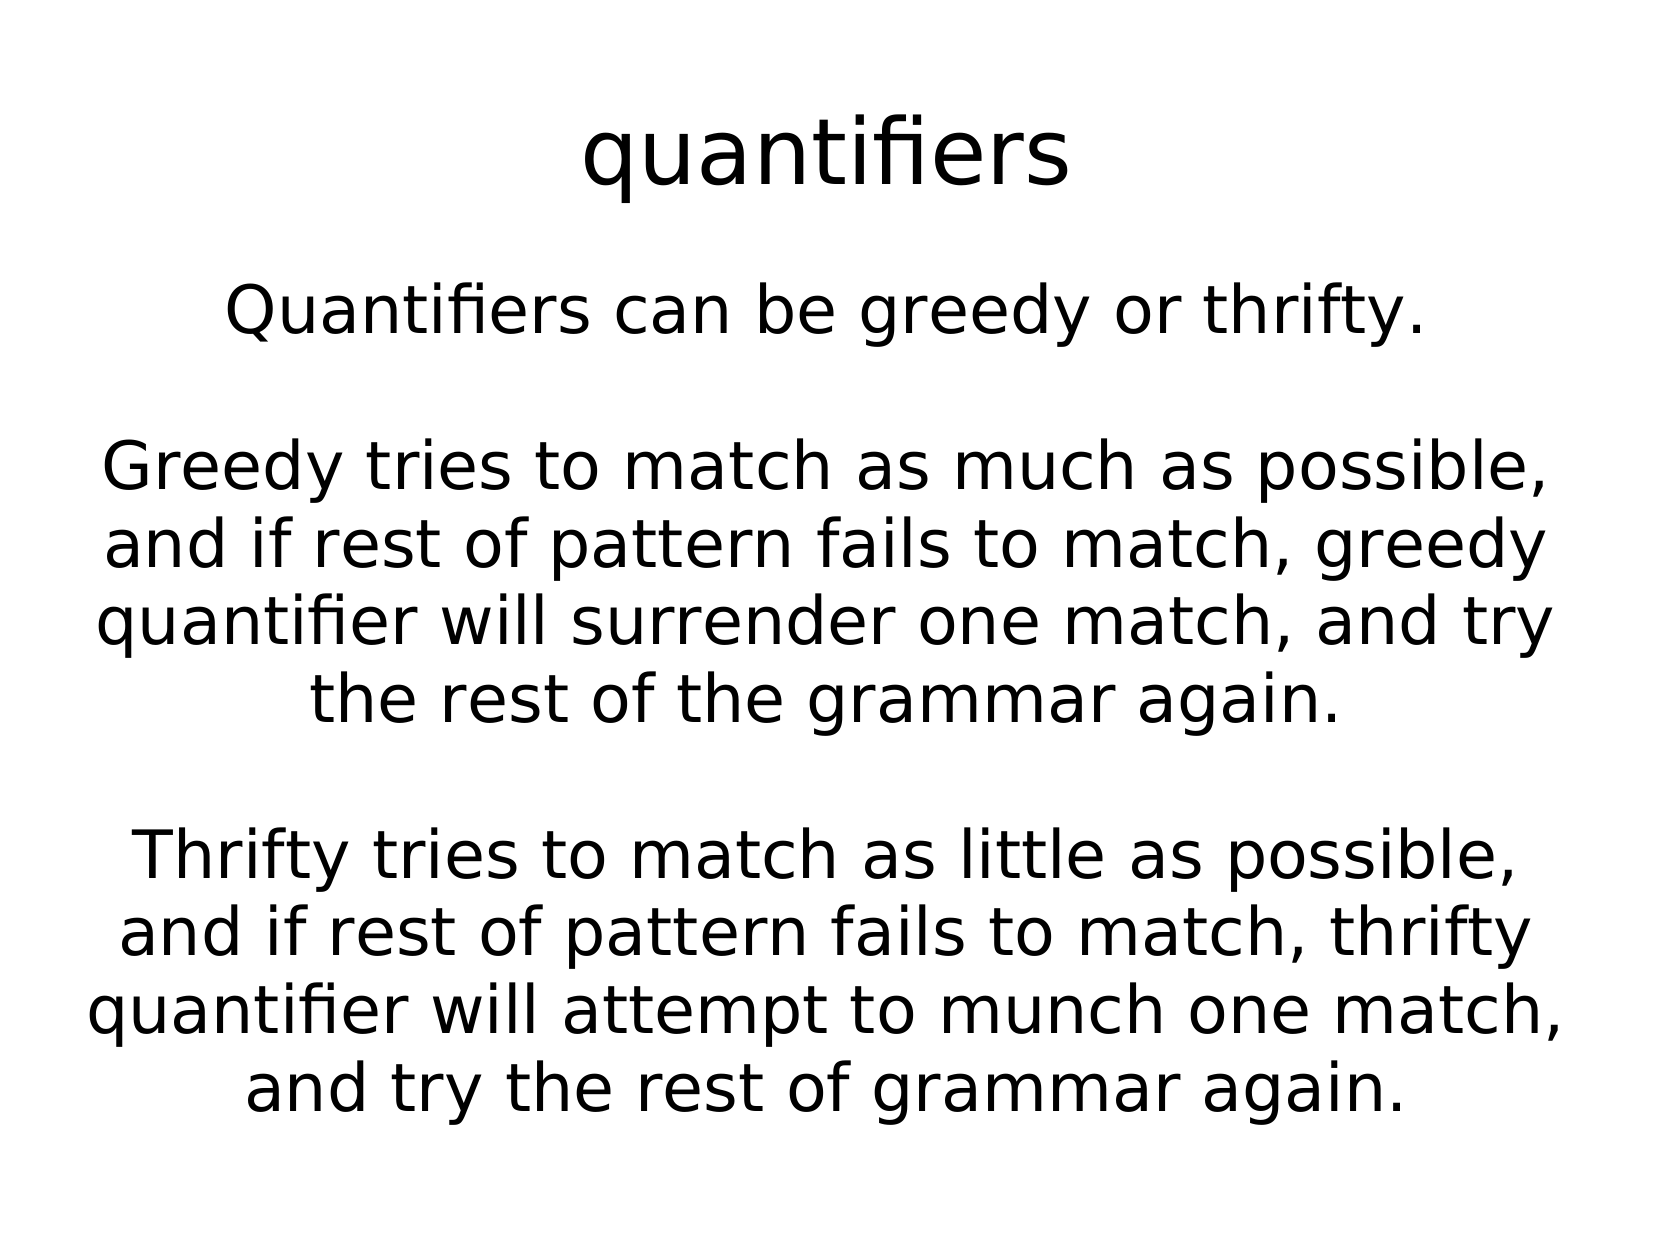

# quantifiers
Quantifiers can be greedy or thrifty.
Greedy tries to match as much as possible, and if rest of pattern fails to match, greedy quantifier will surrender one match, and try the rest of the grammar again.
Thrifty tries to match as little as possible, and if rest of pattern fails to match, thrifty quantifier will attempt to munch one match, and try the rest of grammar again.